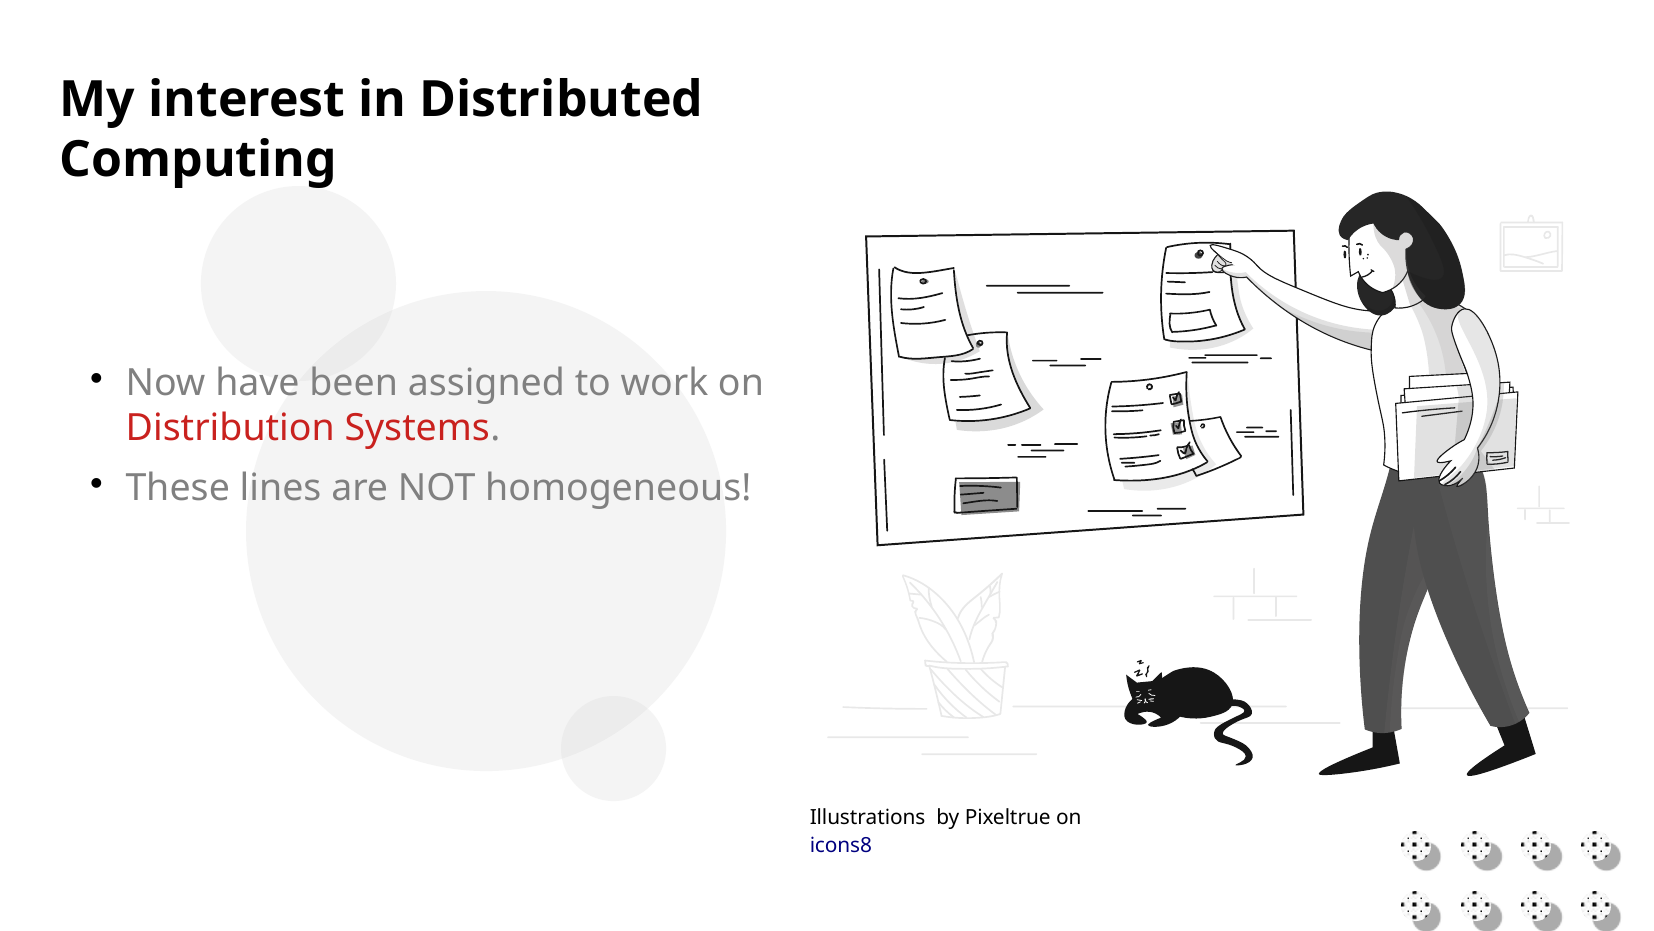

My interest in Distributed Computing
Now have been assigned to work on Distribution Systems.
These lines are NOT homogeneous!